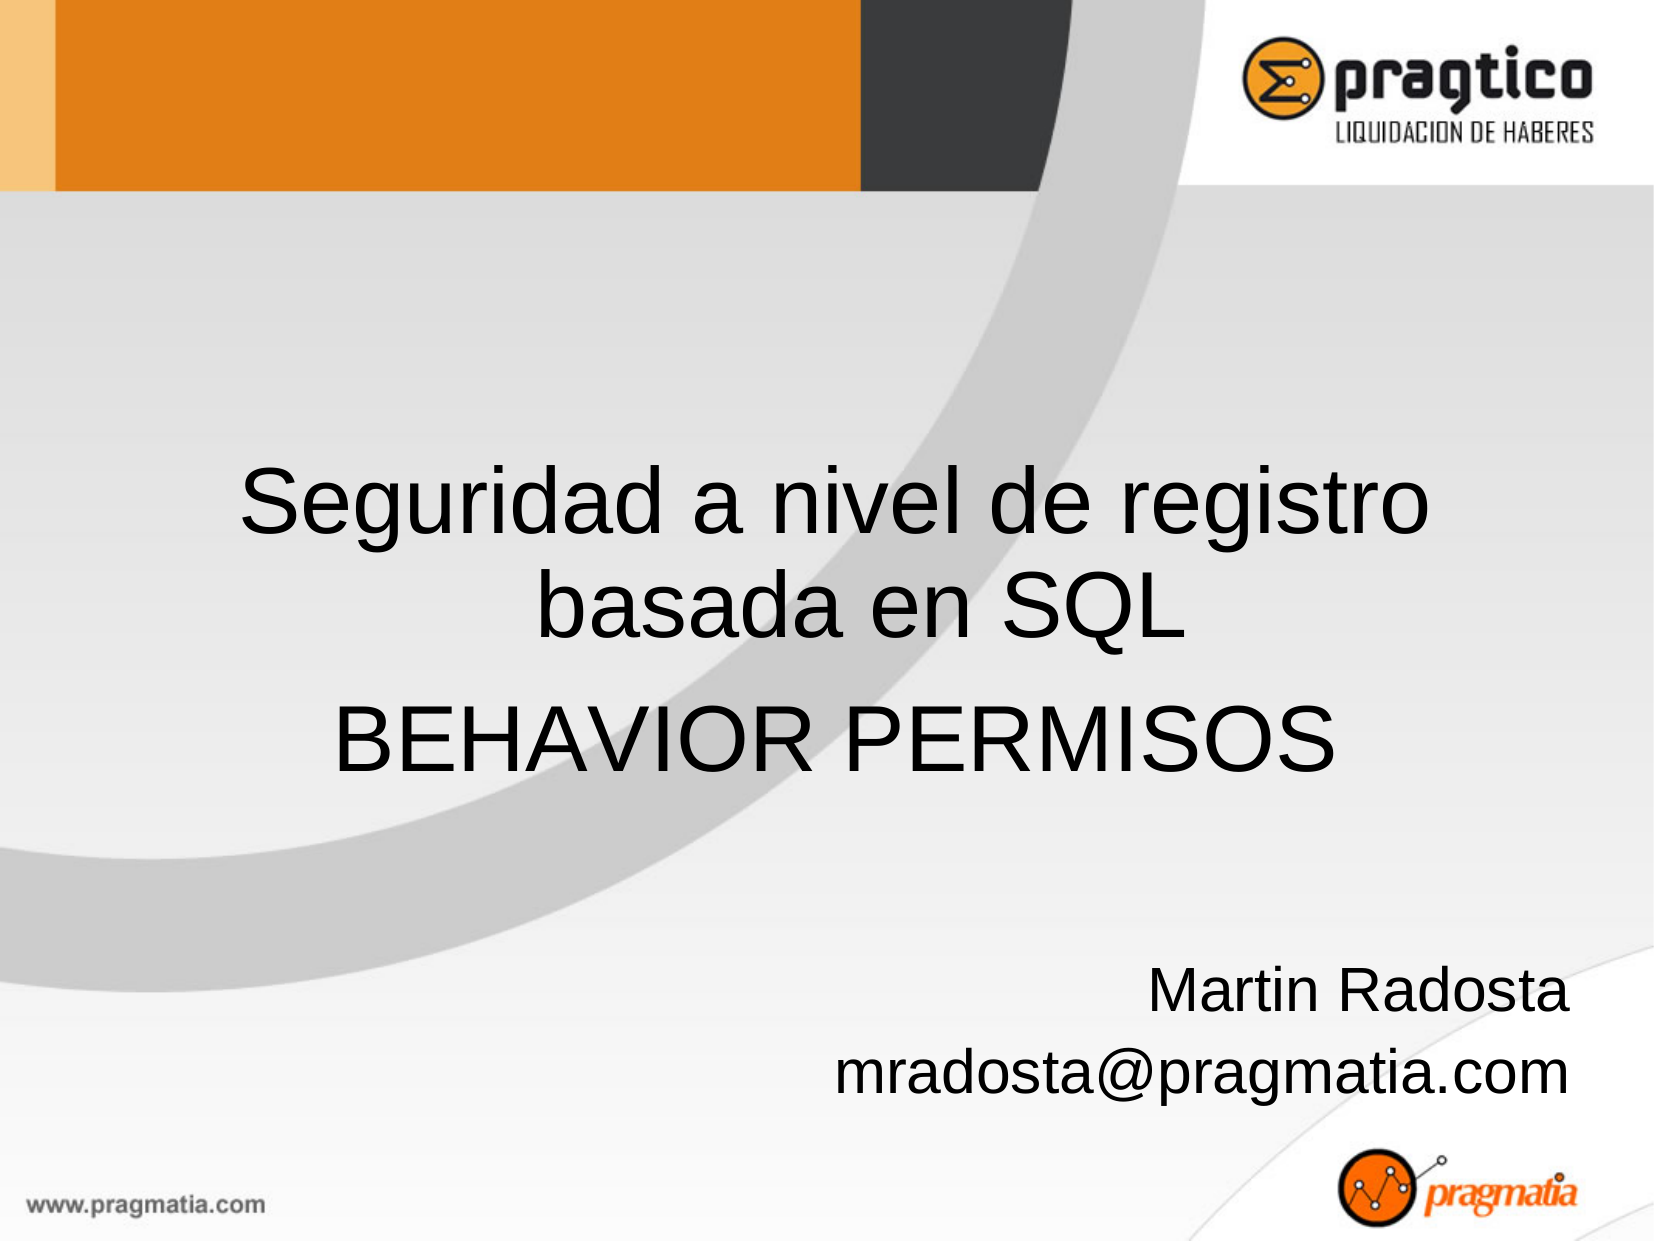

# Seguridad a nivel de registro basada en SQL
BEHAVIOR PERMISOS
Martin Radosta
mradosta@pragmatia.com